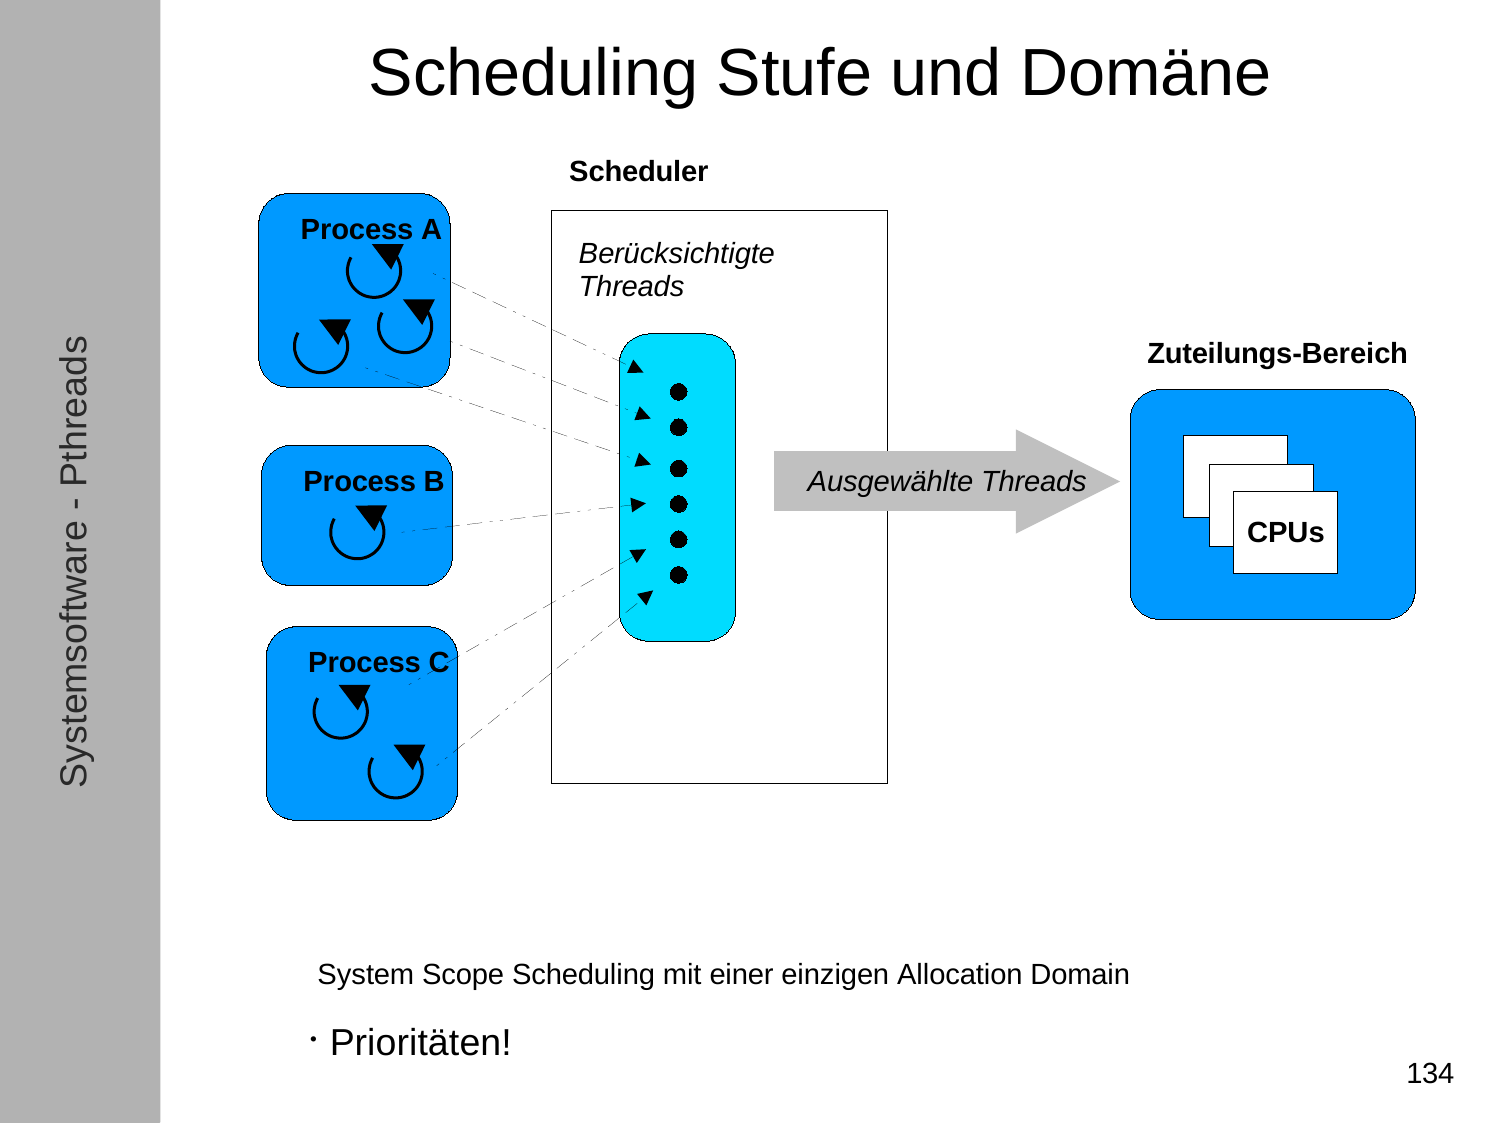

Scheduling Stufe und Domäne
Scheduler
Process A
Berücksichtigte
Threads
Zuteilungs-Bereich
Process B
Ausgewählte Threads
CPUs
Systemsoftware - Pthreads
Process C
System Scope Scheduling mit einer einzigen Allocation Domain
Prioritäten!